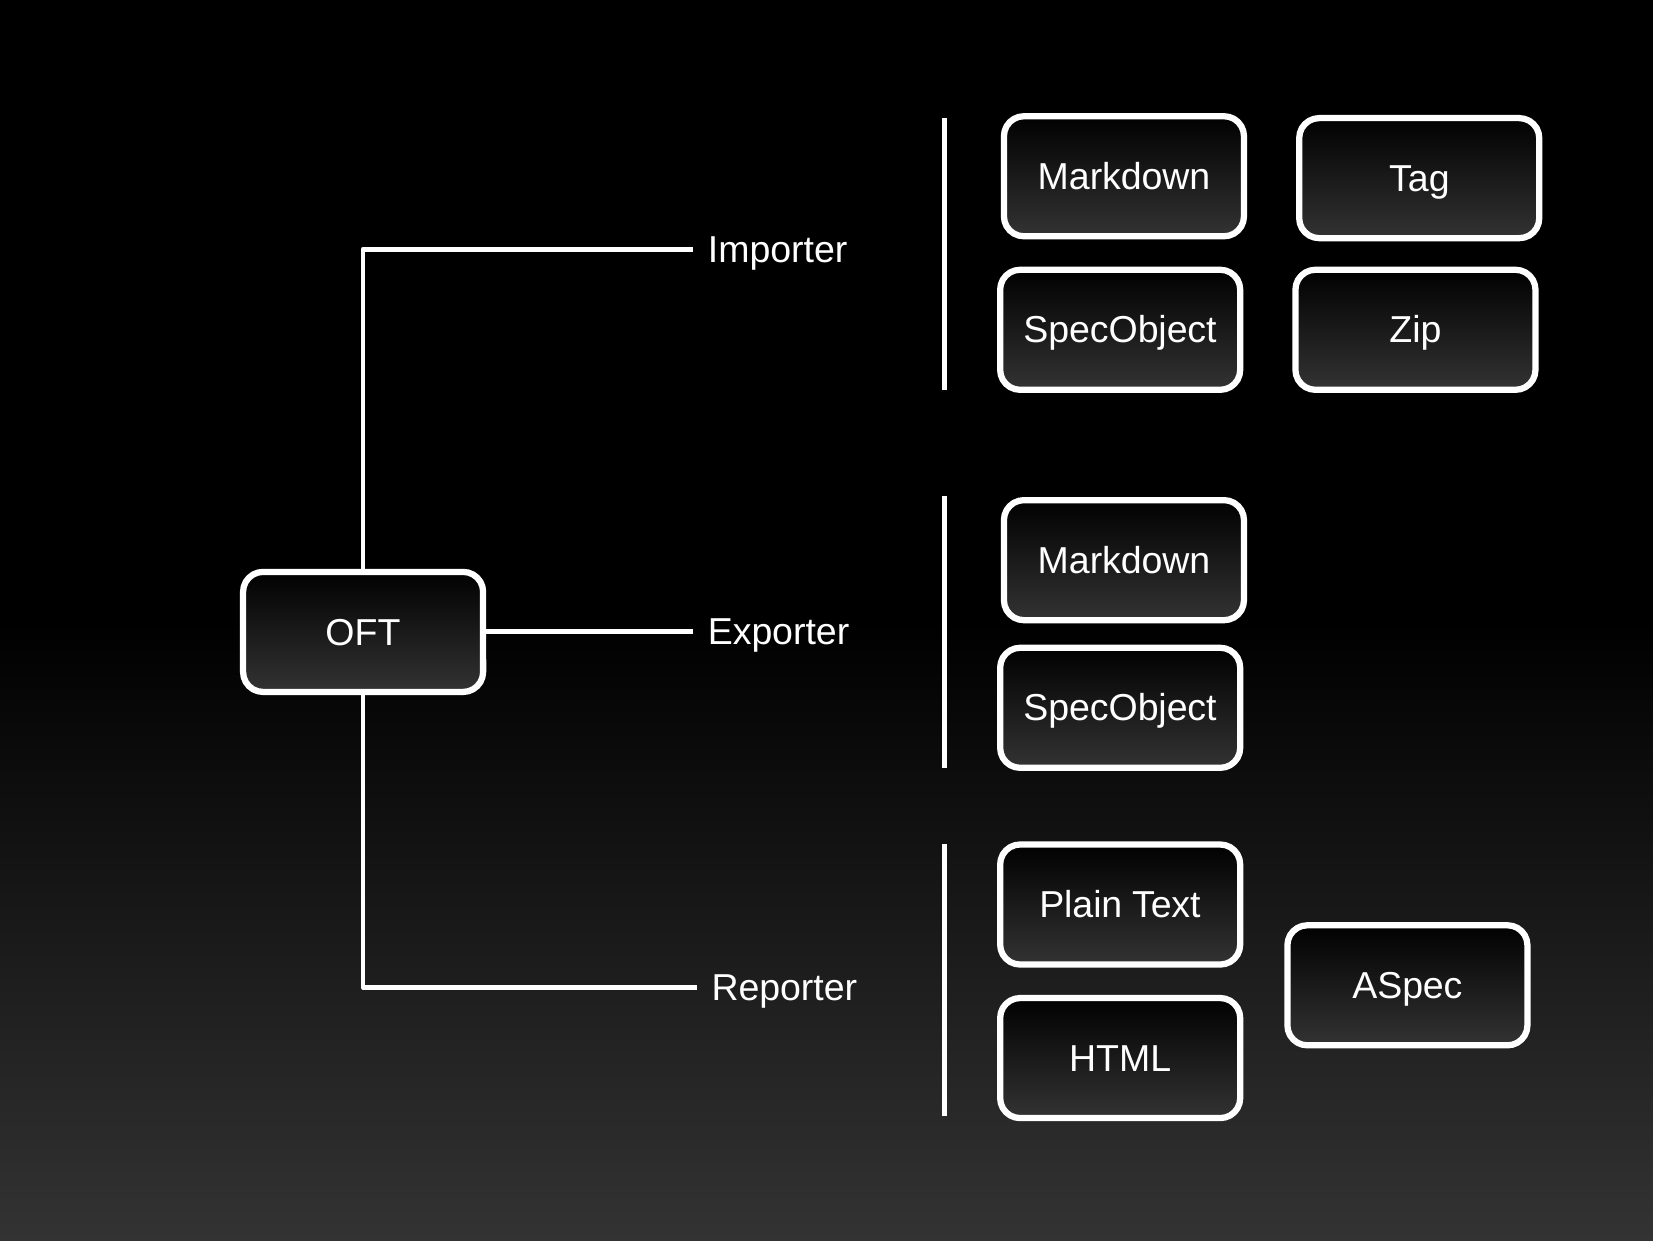

Markdown
Tag
Importer
SpecObject
Zip
Markdown
OFT
Exporter
SpecObject
Plain Text
ASpec
Reporter
HTML